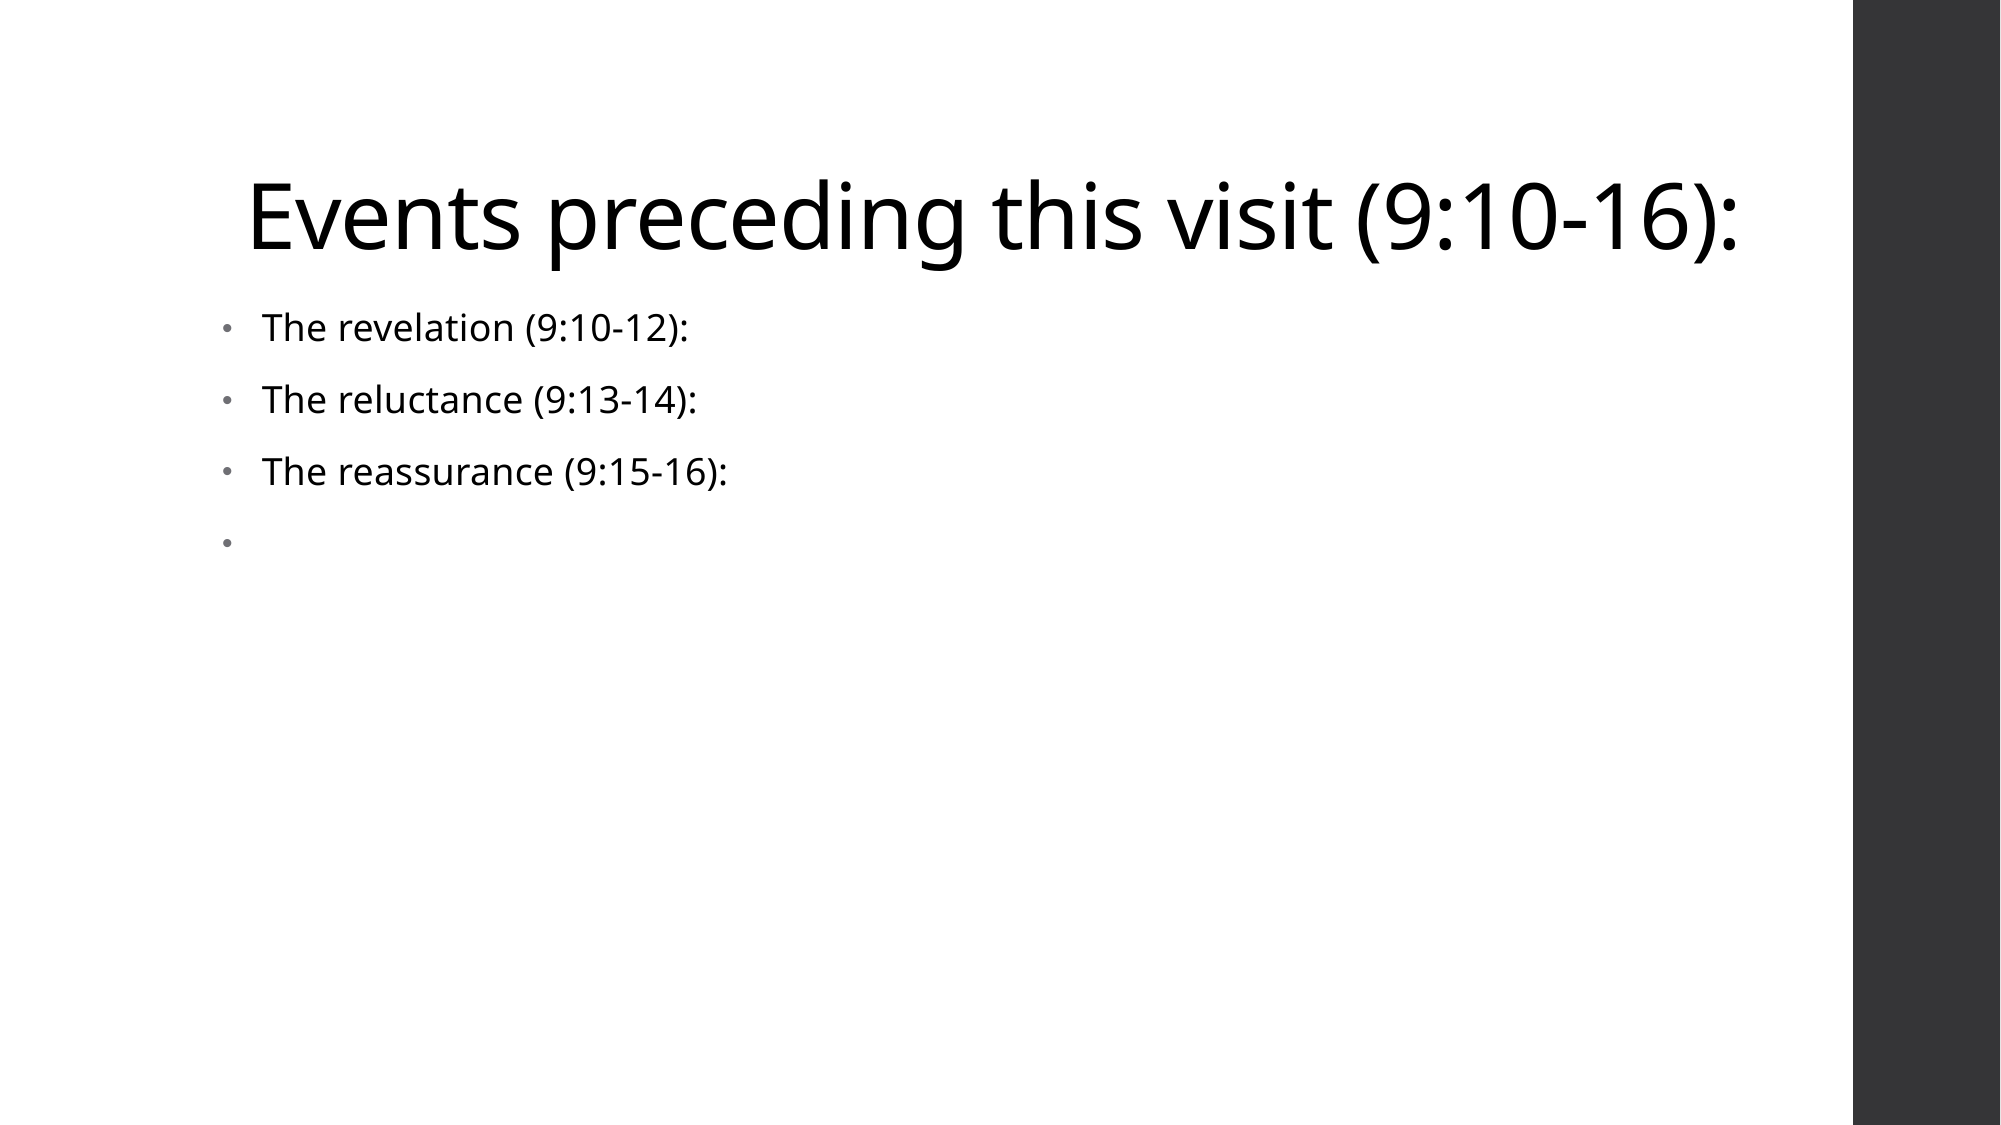

# Events preceding this visit (9:10-16):
 The revelation (9:10-12):
 The reluctance (9:13-14):
 The reassurance (9:15-16):